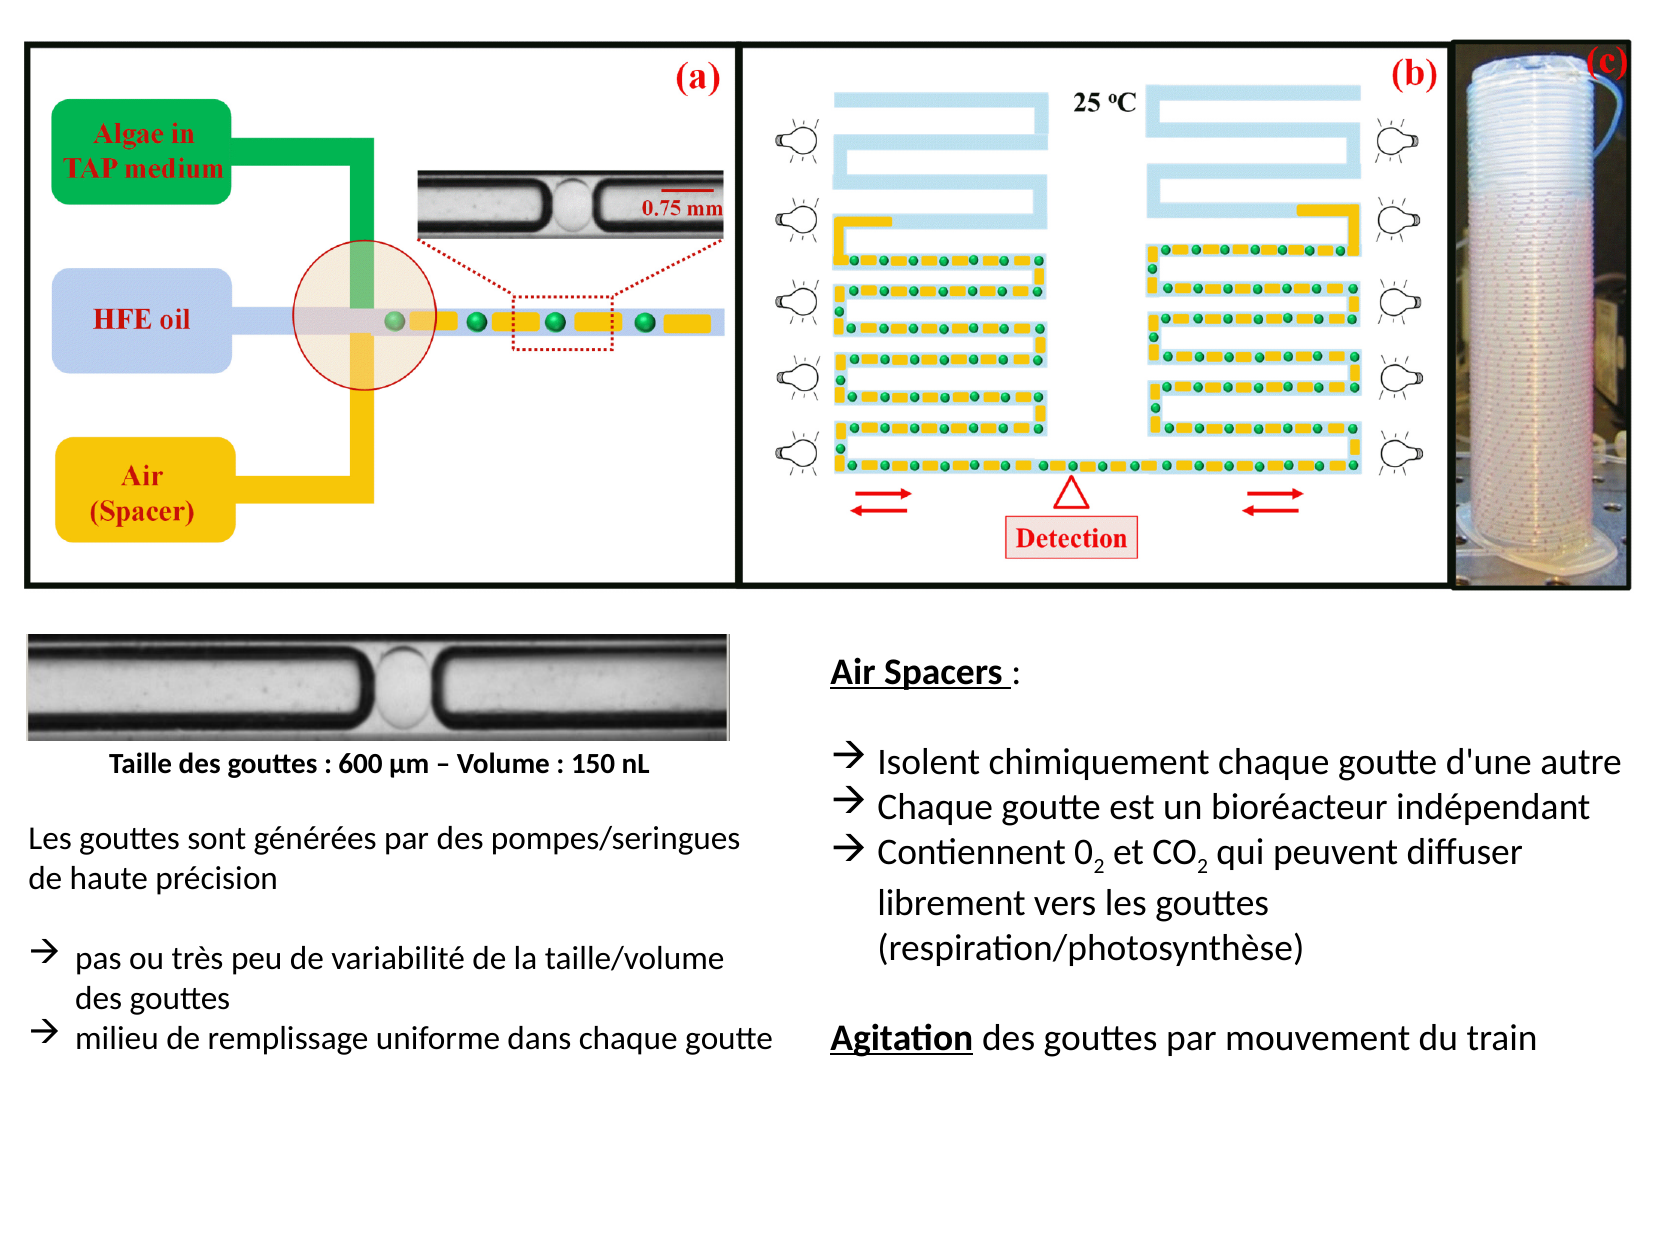

Taille des gouttes : 600 µm – Volume : 150 nL
Air Spacers :
Isolent chimiquement chaque goutte d'une autre
Chaque goutte est un bioréacteur indépendant
Contiennent 02 et CO2 qui peuvent diffuser librement vers les gouttes (respiration/photosynthèse)
Agitation des gouttes par mouvement du train
Les gouttes sont générées par des pompes/seringues de haute précision
pas ou très peu de variabilité de la taille/volume des gouttes
milieu de remplissage uniforme dans chaque goutte